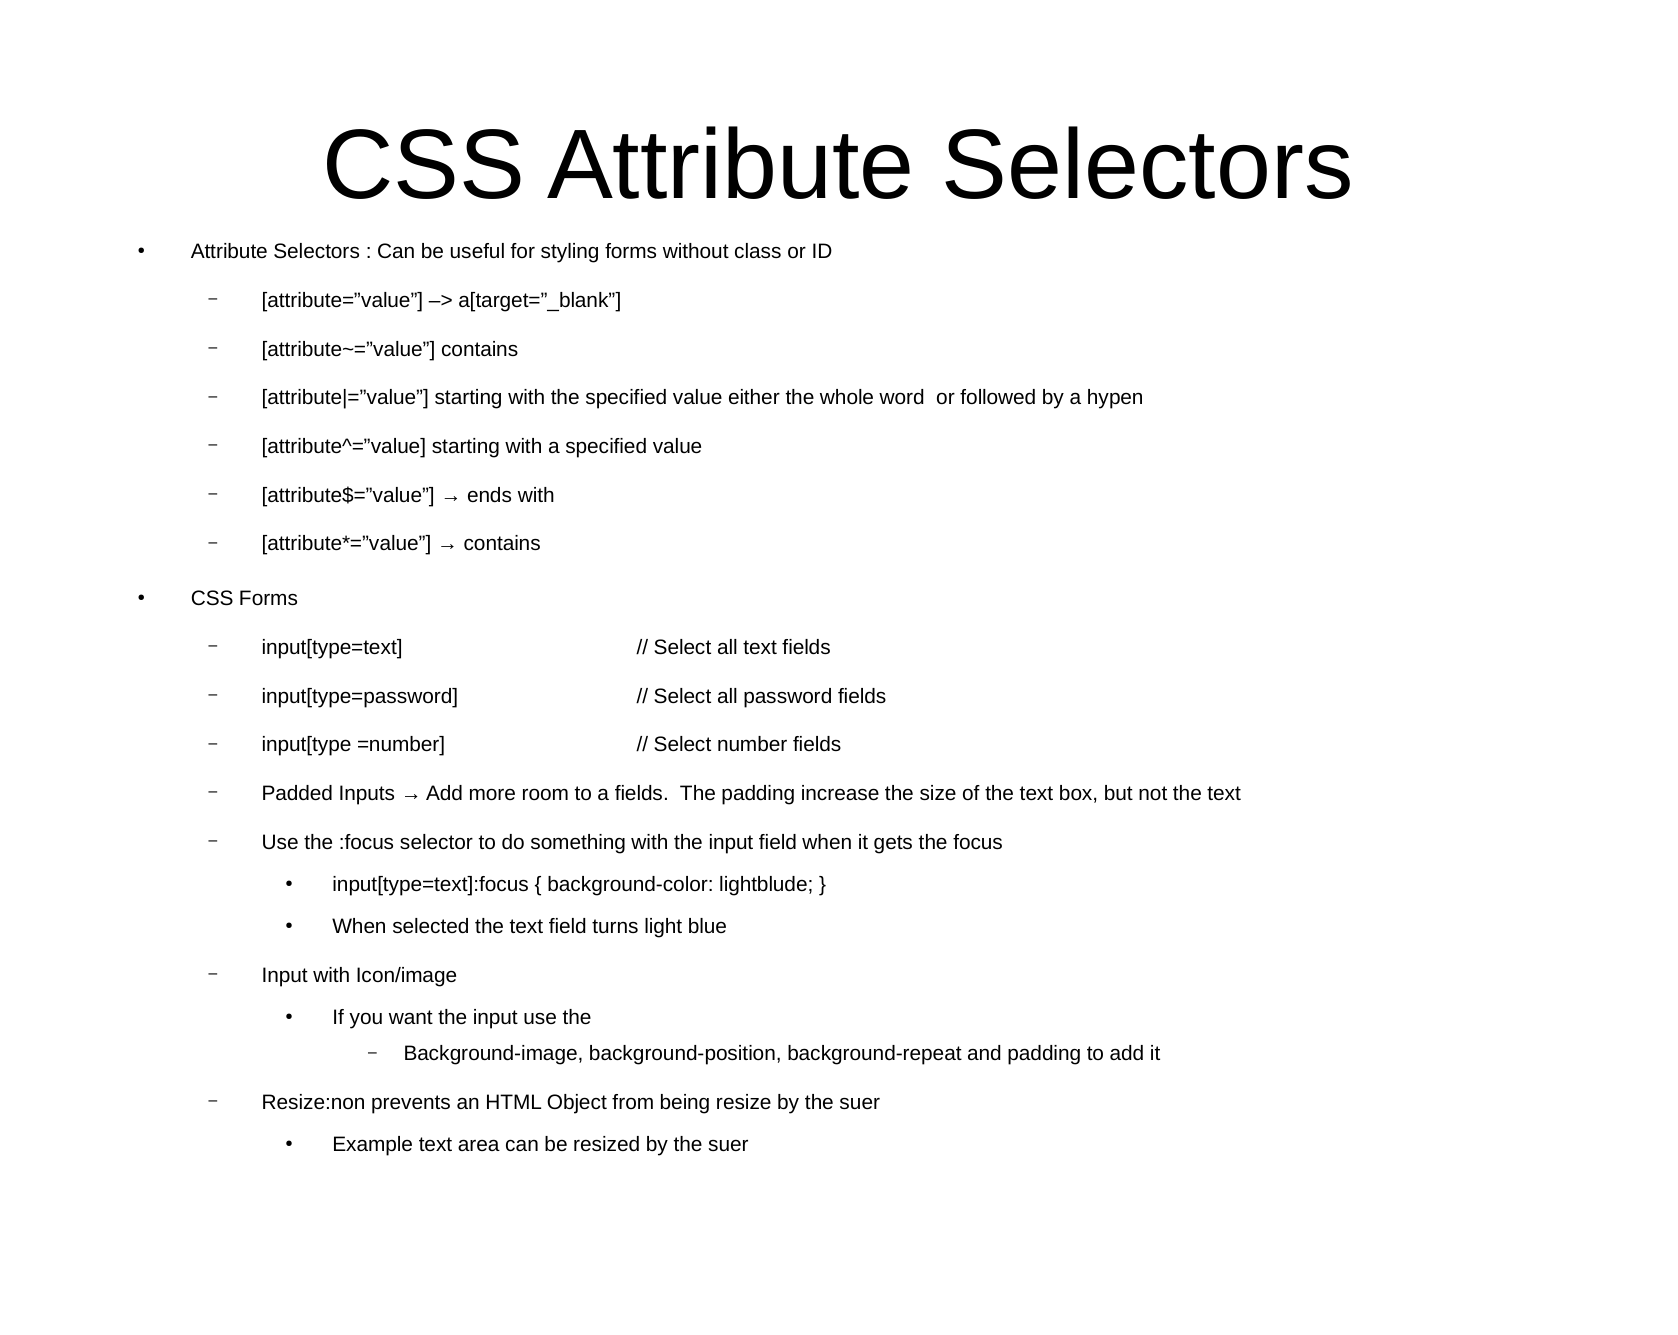

# CSS Attribute Selectors
Attribute Selectors : Can be useful for styling forms without class or ID
[attribute=”value”] –> a[target=”_blank”]
[attribute~=”value”] contains
[attribute|=”value”] starting with the specified value either the whole word or followed by a hypen
[attribute^=”value] starting with a specified value
[attribute$=”value”] → ends with
[attribute*=”value”] → contains
CSS Forms
input[type=text]				// Select all text fields
input[type=password]			// Select all password fields
input[type =number]			// Select number fields
Padded Inputs → Add more room to a fields. The padding increase the size of the text box, but not the text
Use the :focus selector to do something with the input field when it gets the focus
input[type=text]:focus { background-color: lightblude; }
When selected the text field turns light blue
Input with Icon/image
If you want the input use the
Background-image, background-position, background-repeat and padding to add it
Resize:non prevents an HTML Object from being resize by the suer
Example text area can be resized by the suer